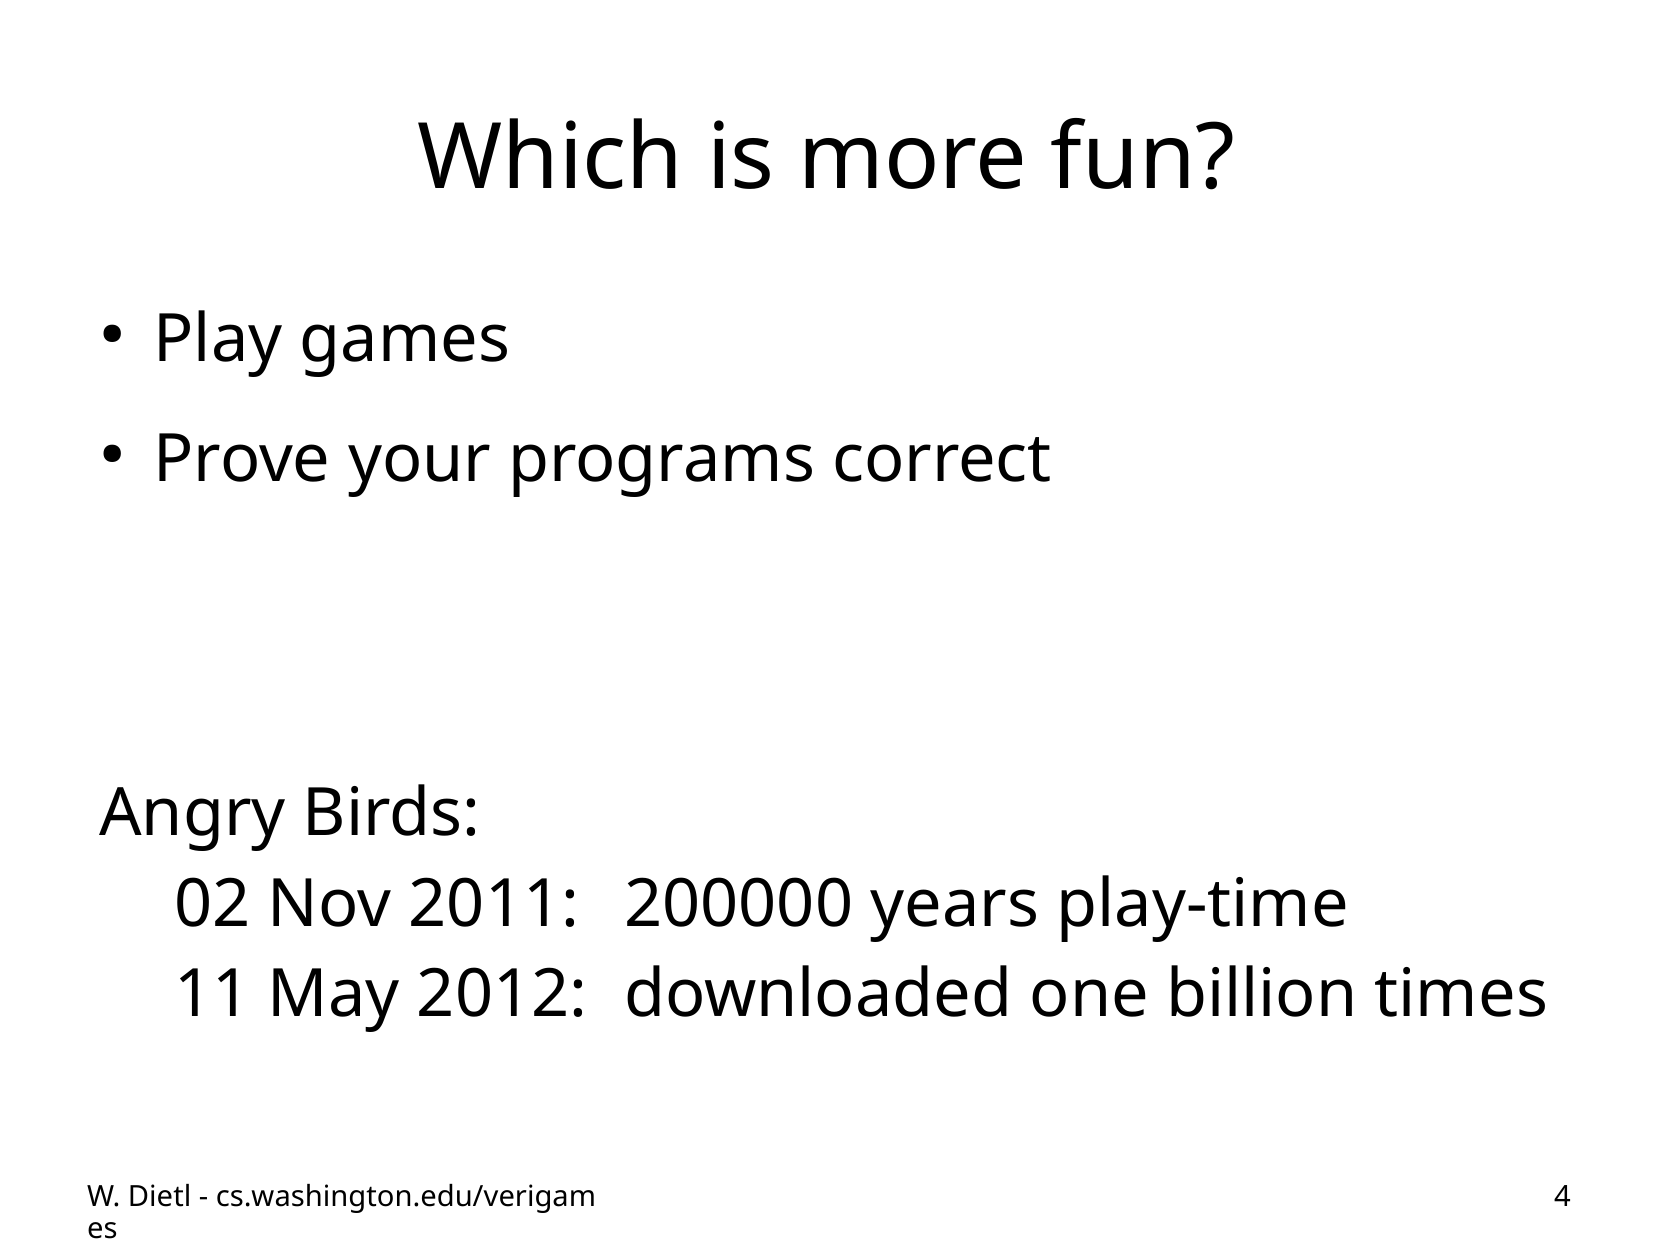

# Which is more fun?
Play games
Prove your programs correct
Angry Birds:
	02 Nov 2011: 	200000 years play-time
	11 May 2012: 	downloaded one billion times
W. Dietl - cs.washington.edu/verigames
4